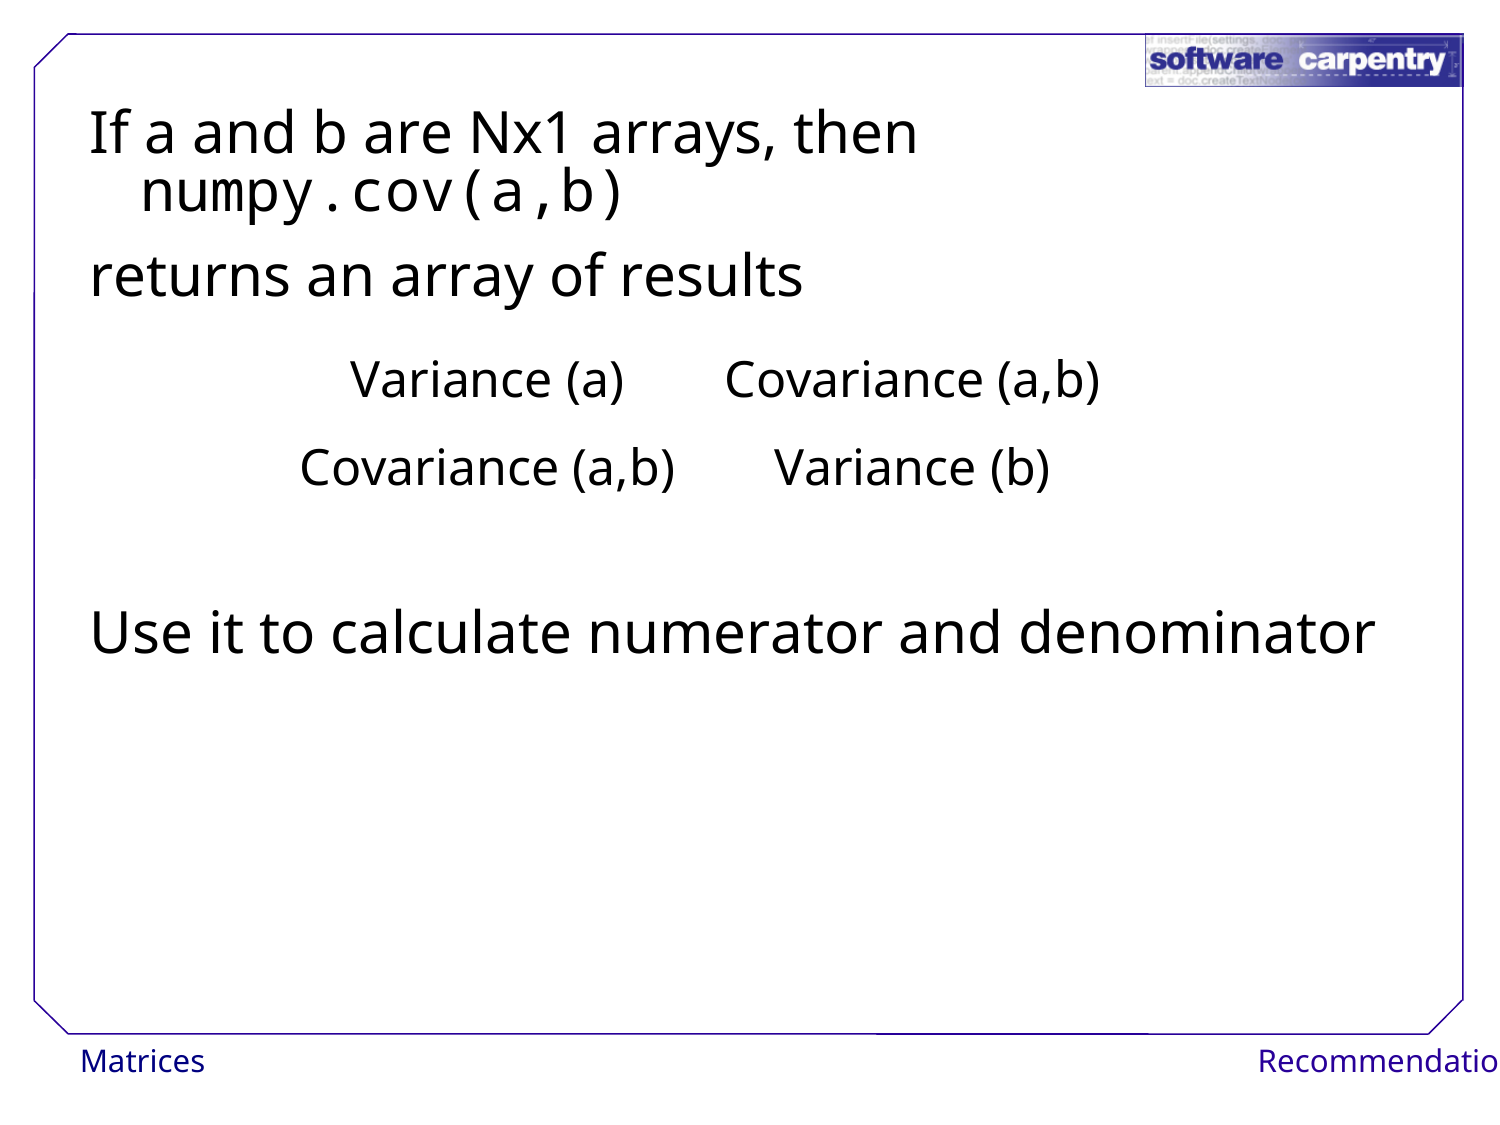

# If a and b are Nx1 arrays, then numpy.cov(a,b)
returns an array of results
| Variance (a) | Covariance (a,b) |
| --- | --- |
| Covariance (a,b) | Variance (b) |
Use it to calculate numerator and denominator